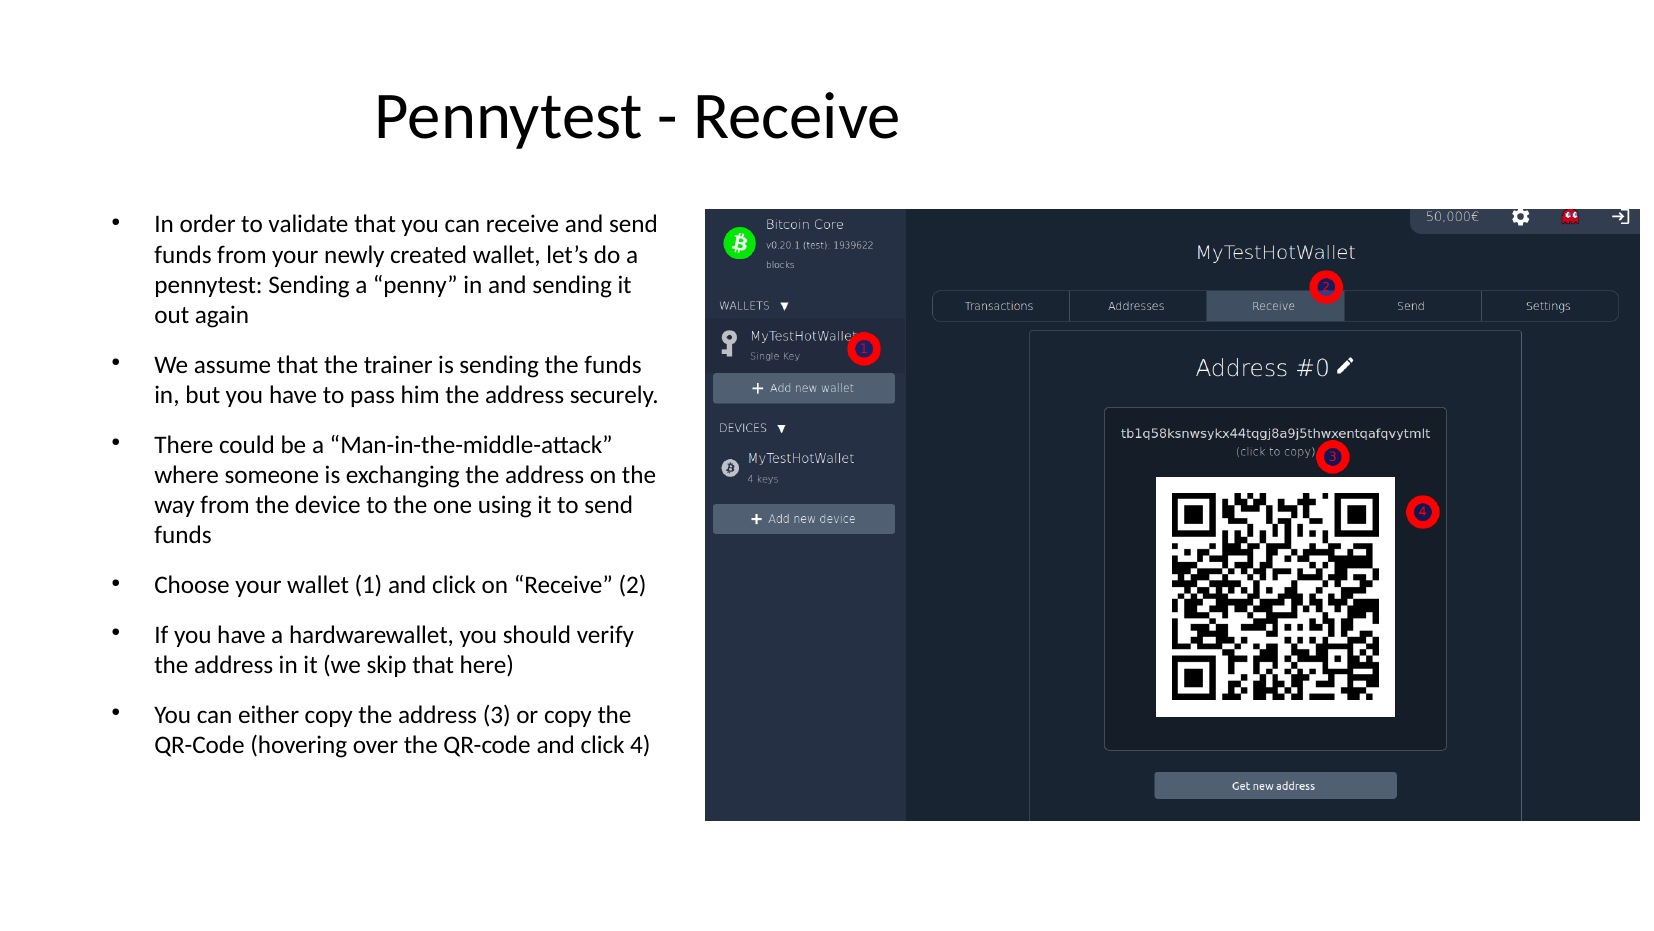

# Pennytest - Receive
In order to validate that you can receive and send funds from your newly created wallet, let’s do a pennytest: Sending a “penny” in and sending it out again
We assume that the trainer is sending the funds in, but you have to pass him the address securely.
There could be a “Man-in-the-middle-attack” where someone is exchanging the address on the way from the device to the one using it to send funds
Choose your wallet (1) and click on “Receive” (2)
If you have a hardwarewallet, you should verify the address in it (we skip that here)
You can either copy the address (3) or copy the QR-Code (hovering over the QR-code and click 4)